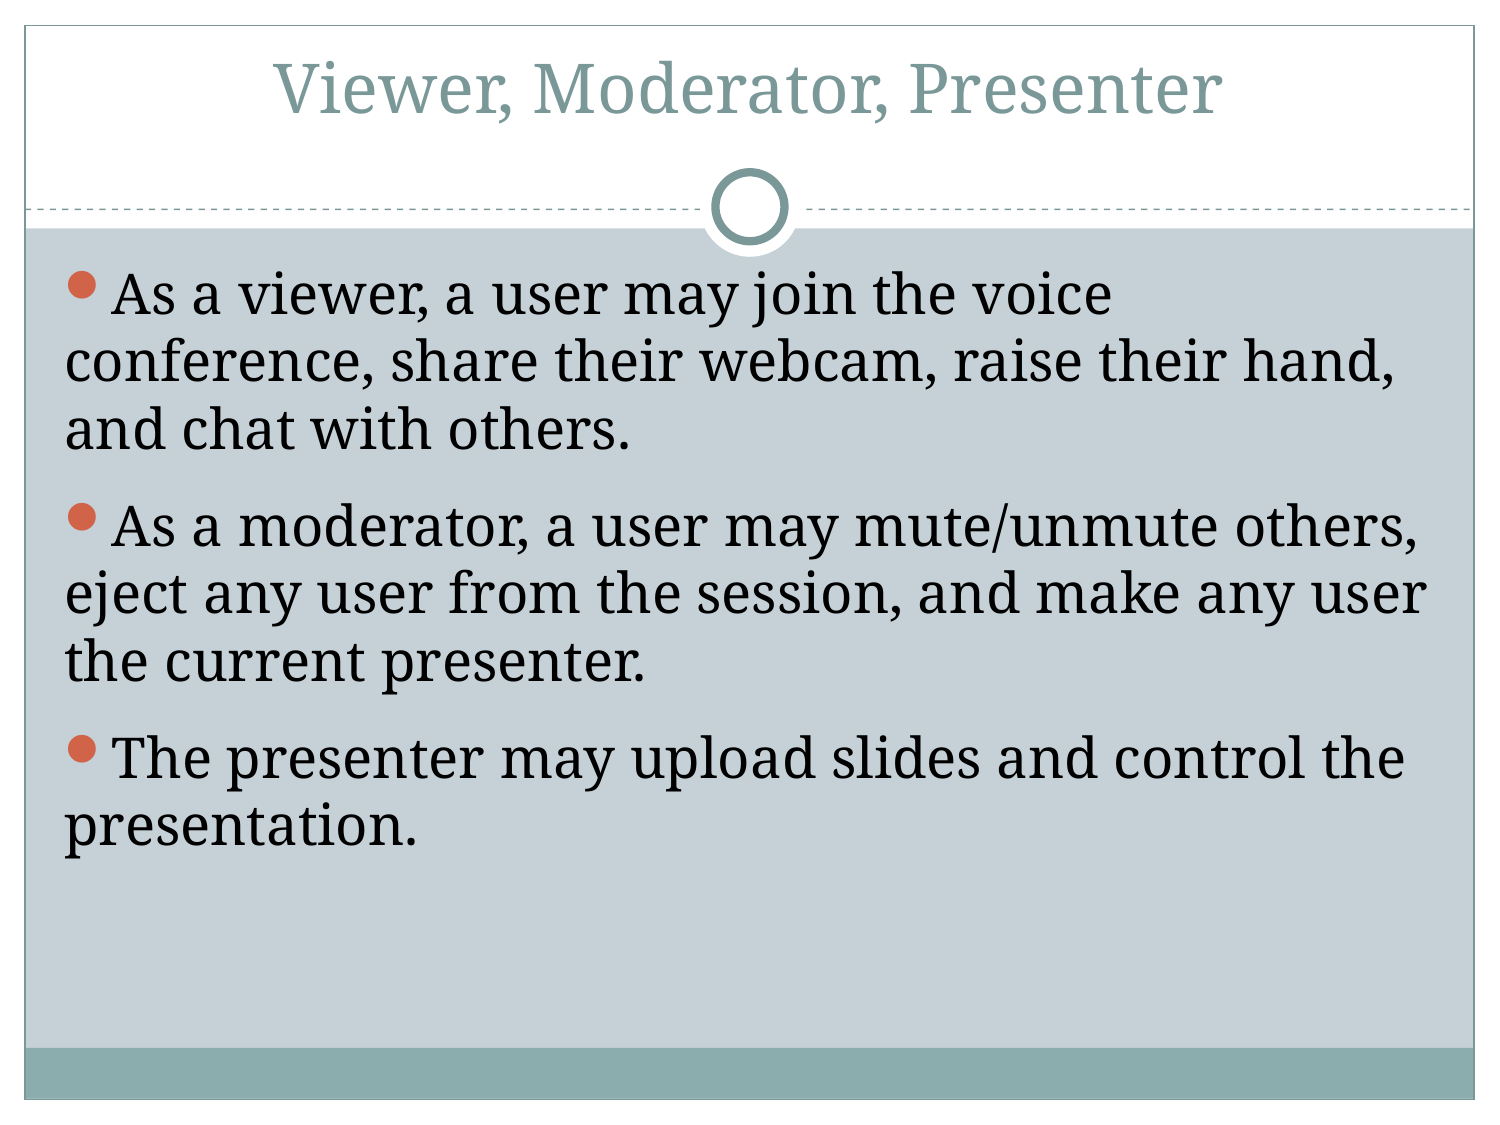

# Viewer, Moderator, Presenter
As a viewer, a user may join the voice conference, share their webcam, raise their hand, and chat with others.
As a moderator, a user may mute/unmute others, eject any user from the session, and make any user the current presenter.
The presenter may upload slides and control the presentation.